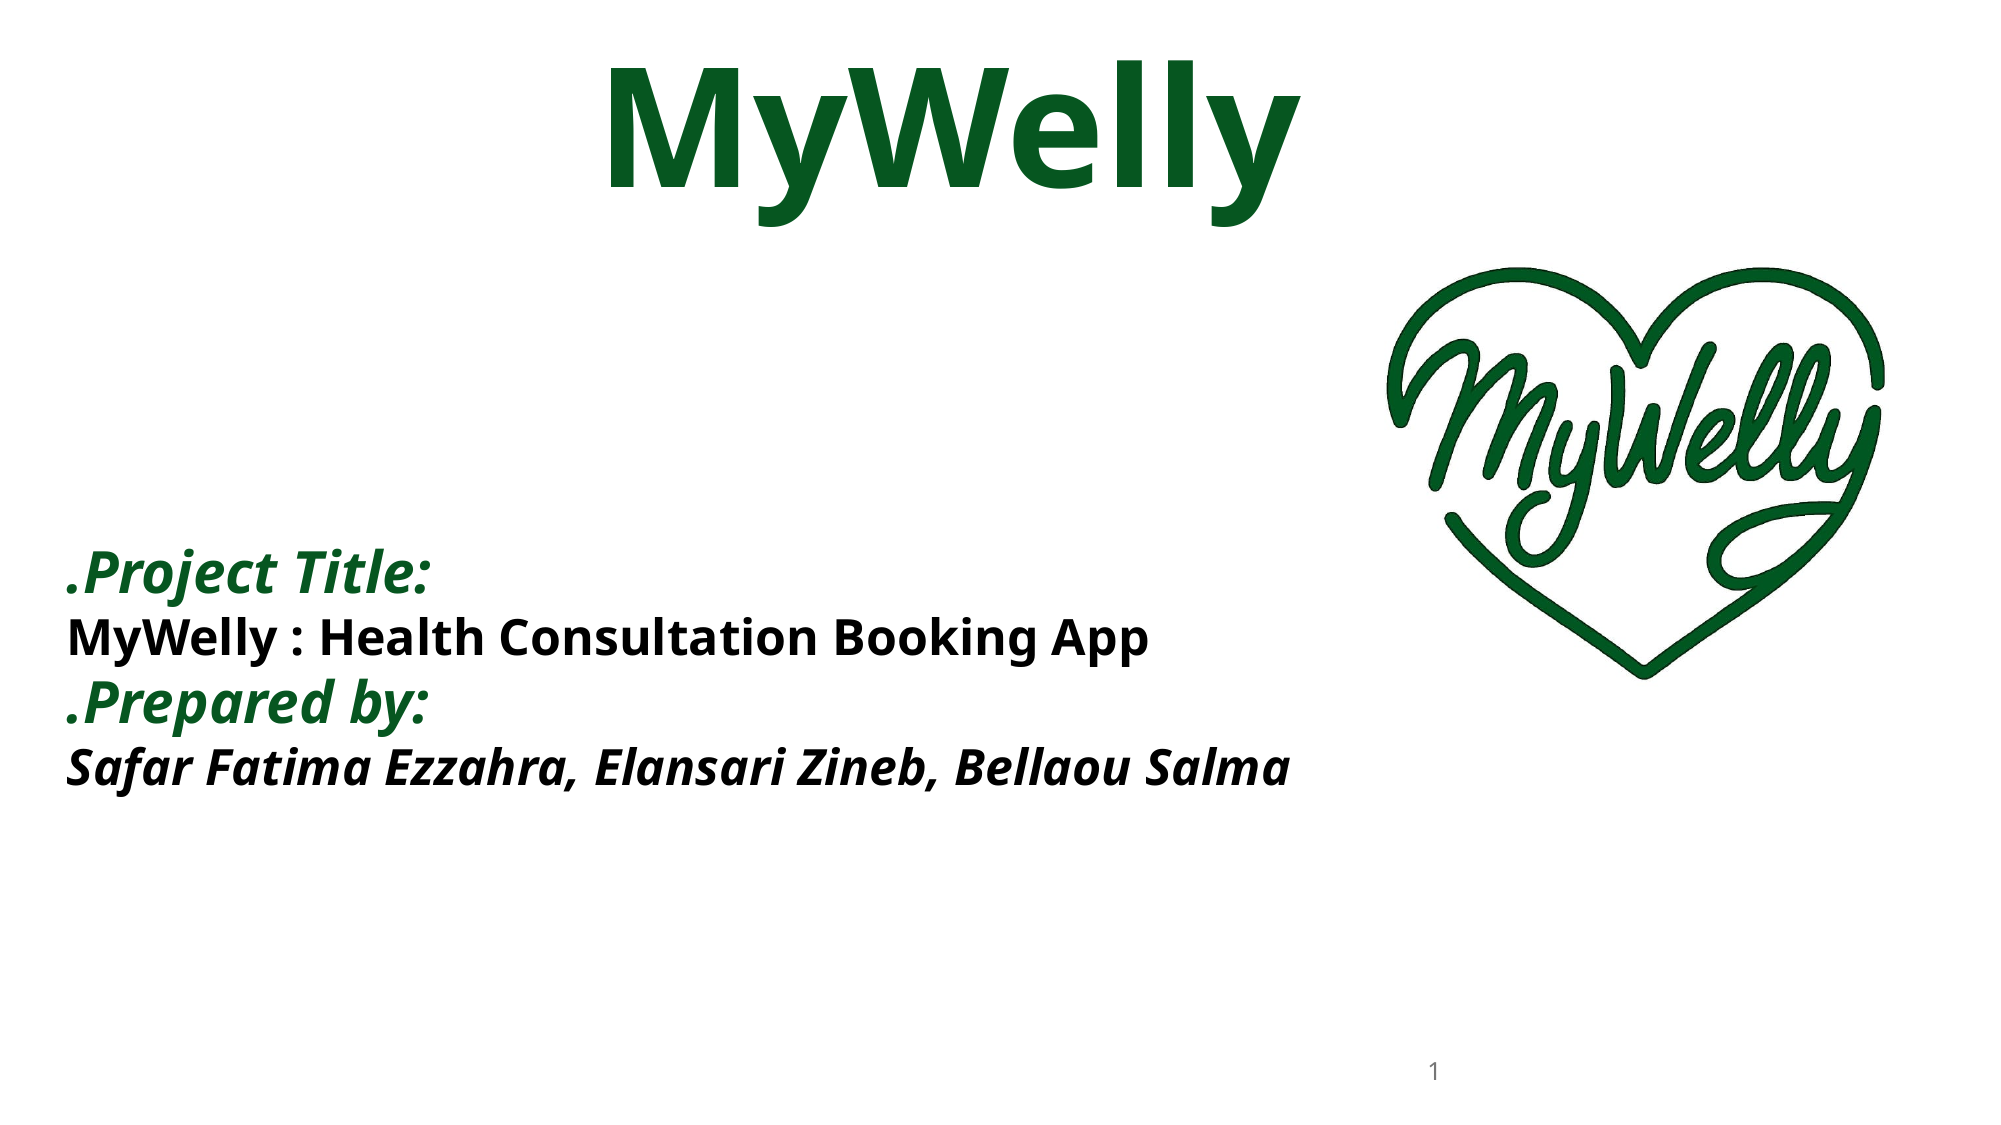

MyWelly
.Project Title:
MyWelly : Health Consultation Booking App
.Prepared by:
Safar Fatima Ezzahra, Elansari Zineb, Bellaou Salma